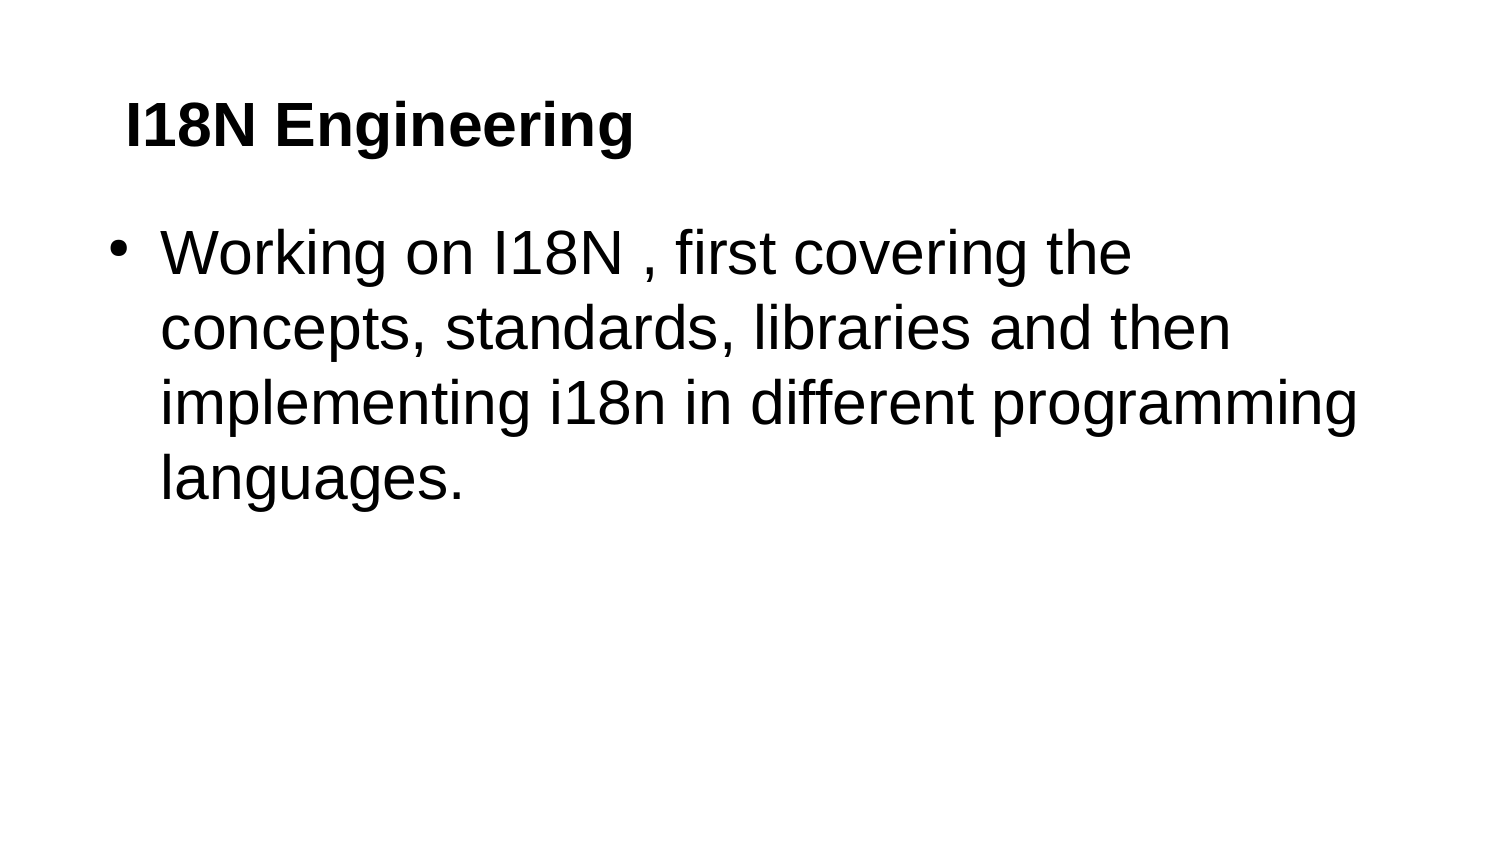

# I18N Engineering
Working on I18N , first covering the concepts, standards, libraries and then implementing i18n in different programming languages.